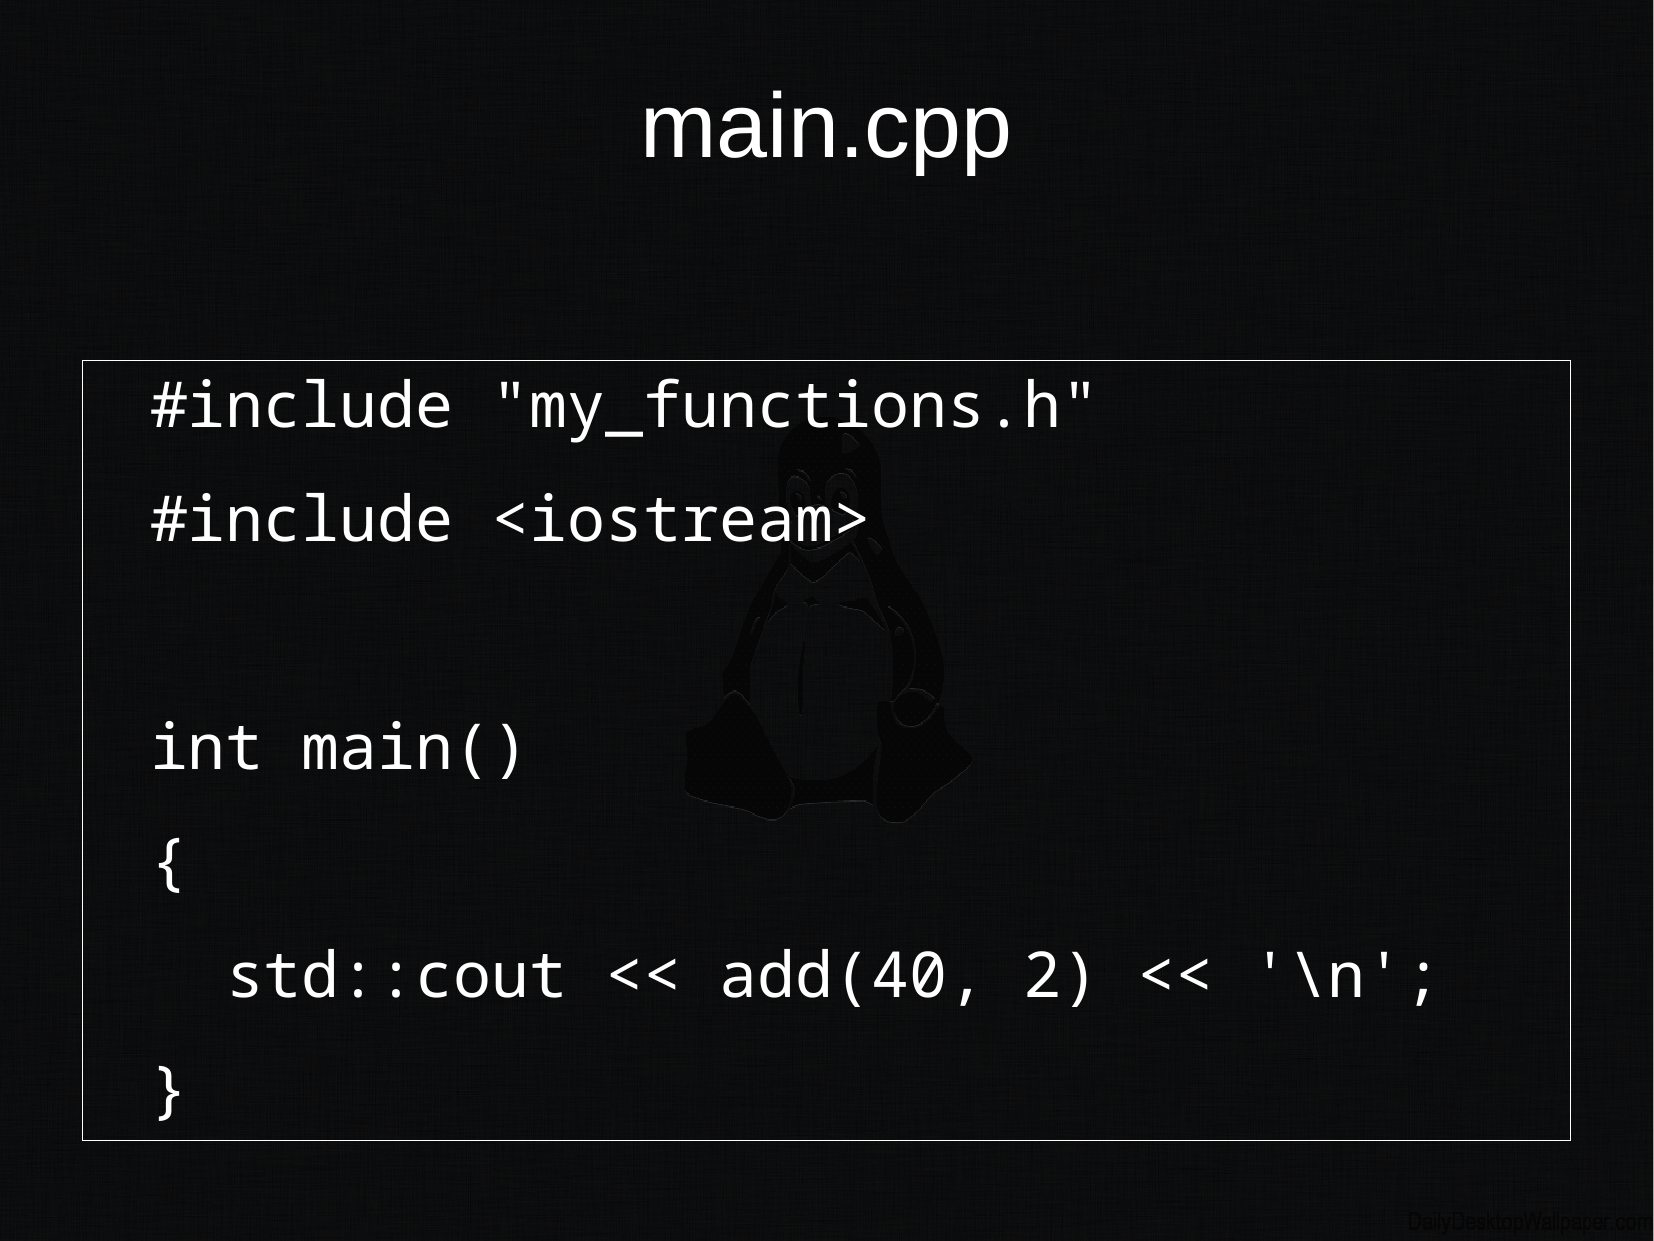

# main.cpp
#include "my_functions.h"
#include <iostream>
int main()
{
 std::cout << add(40, 2) << '\n';
}